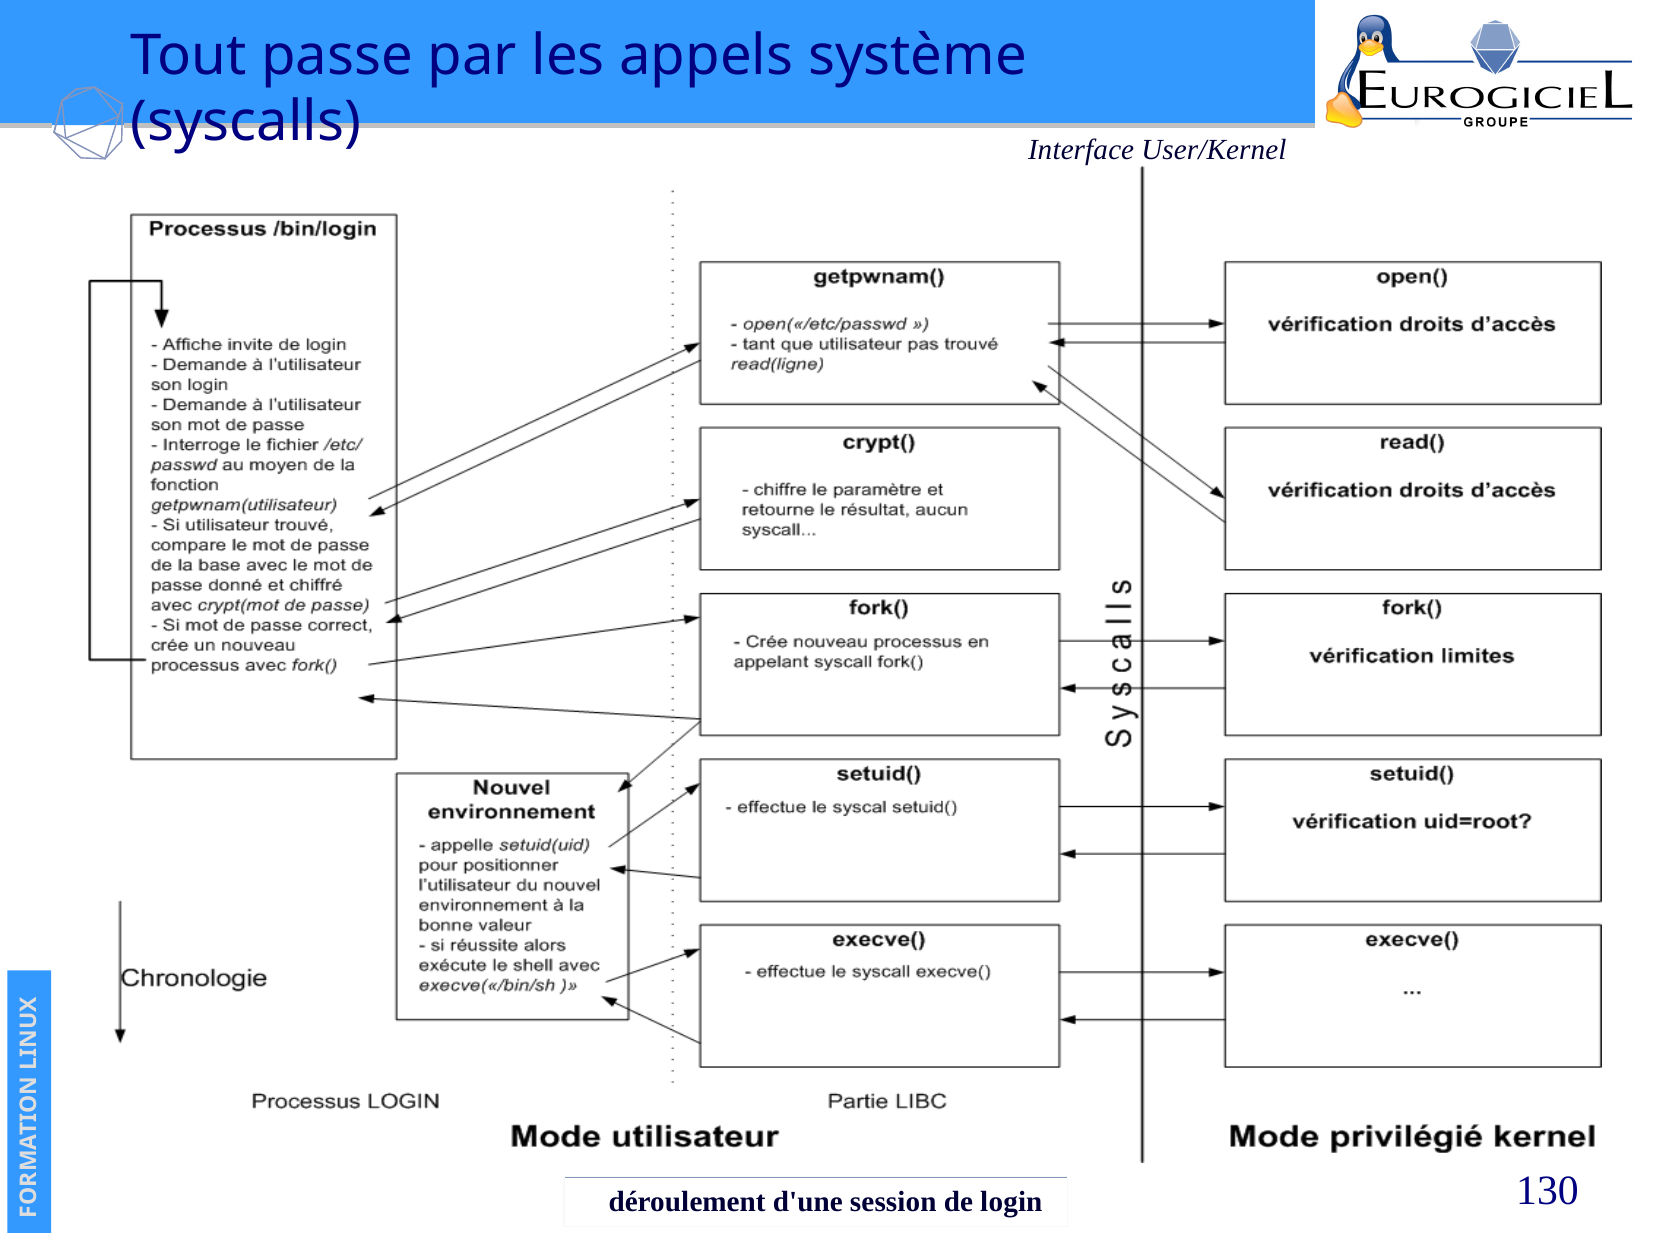

# Tout passe par les appels système (syscalls)
Interface User/Kernel
 déroulement d'une session de login